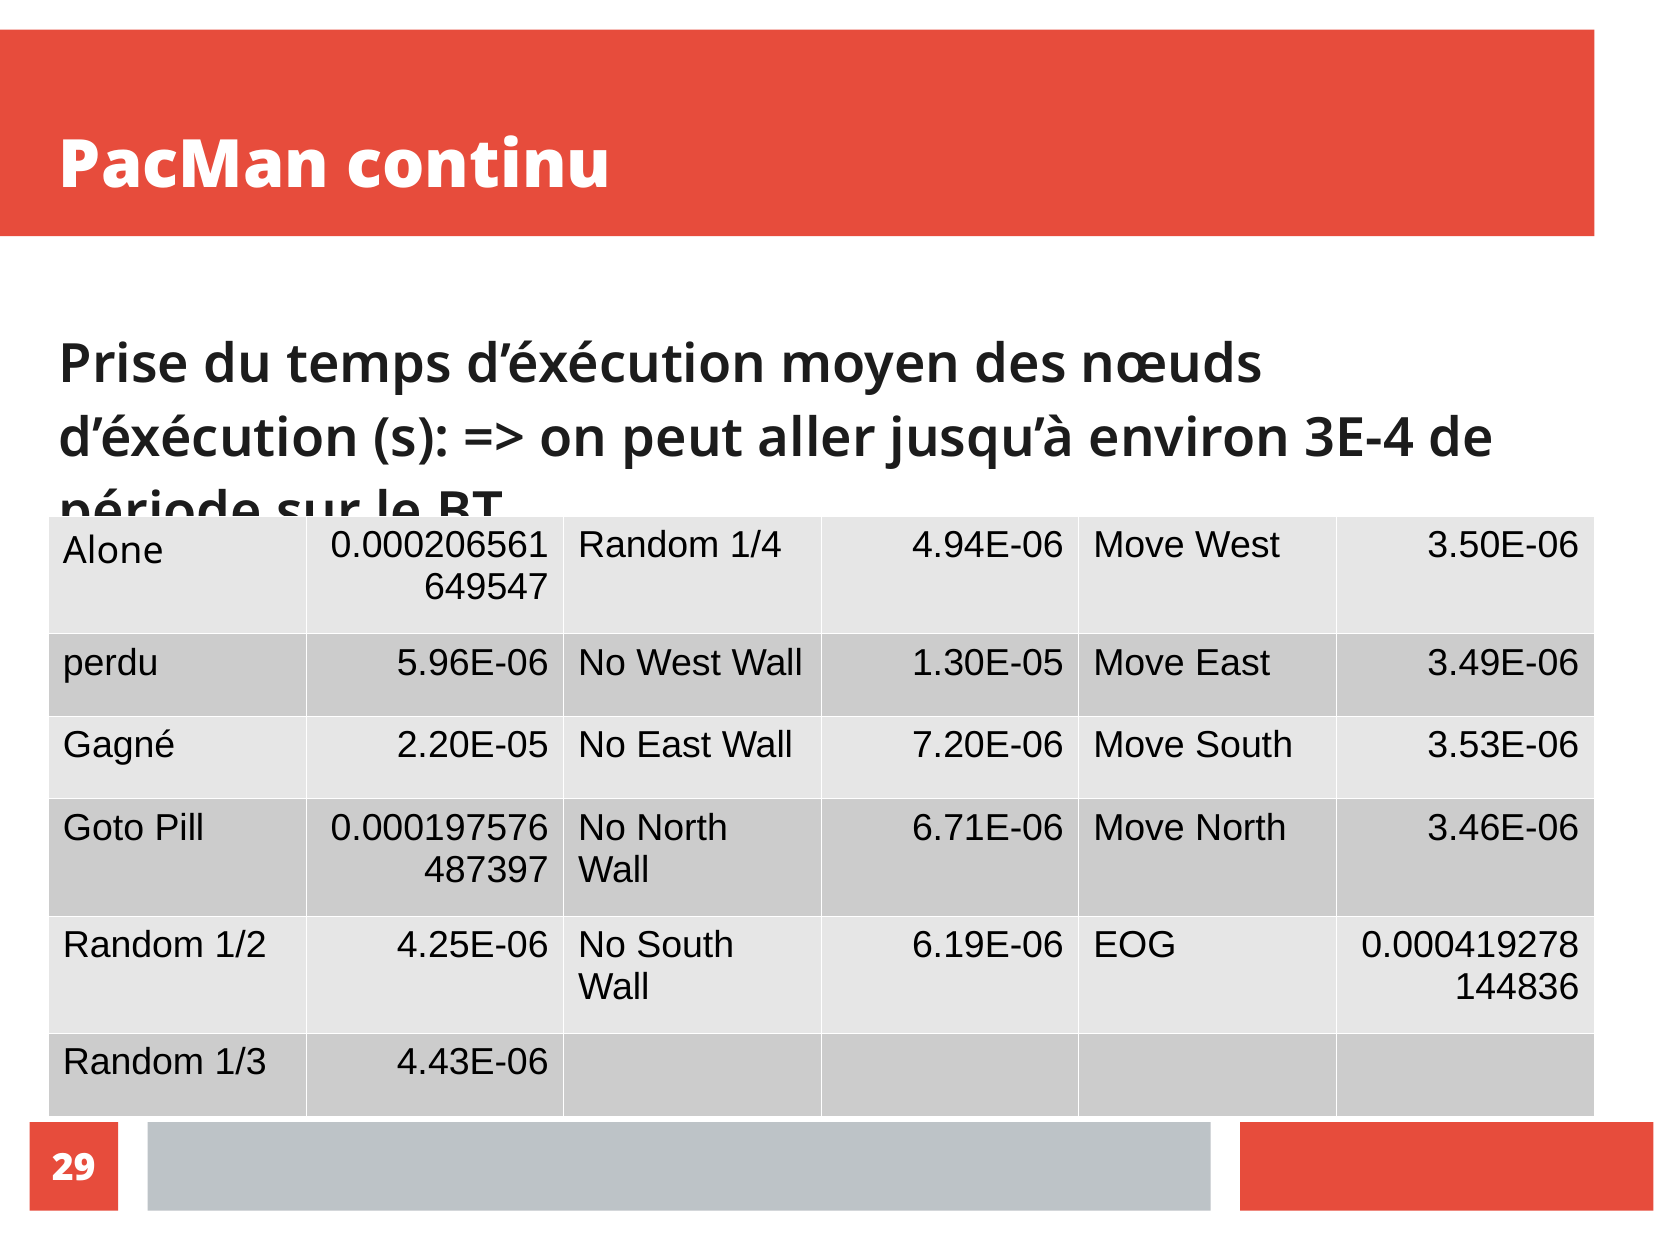

# PacMan continu
Prise du temps d’éxécution moyen des nœuds d’éxécution (s): => on peut aller jusqu’à environ 3E-4 de période sur le BT
| Alone | 0.000206561649547 | Random 1/4 | 4.94E-06 | Move West | 3.50E-06 |
| --- | --- | --- | --- | --- | --- |
| perdu | 5.96E-06 | No West Wall | 1.30E-05 | Move East | 3.49E-06 |
| Gagné | 2.20E-05 | No East Wall | 7.20E-06 | Move South | 3.53E-06 |
| Goto Pill | 0.000197576487397 | No North Wall | 6.71E-06 | Move North | 3.46E-06 |
| Random 1/2 | 4.25E-06 | No South Wall | 6.19E-06 | EOG | 0.000419278144836 |
| Random 1/3 | 4.43E-06 | | | | |
29